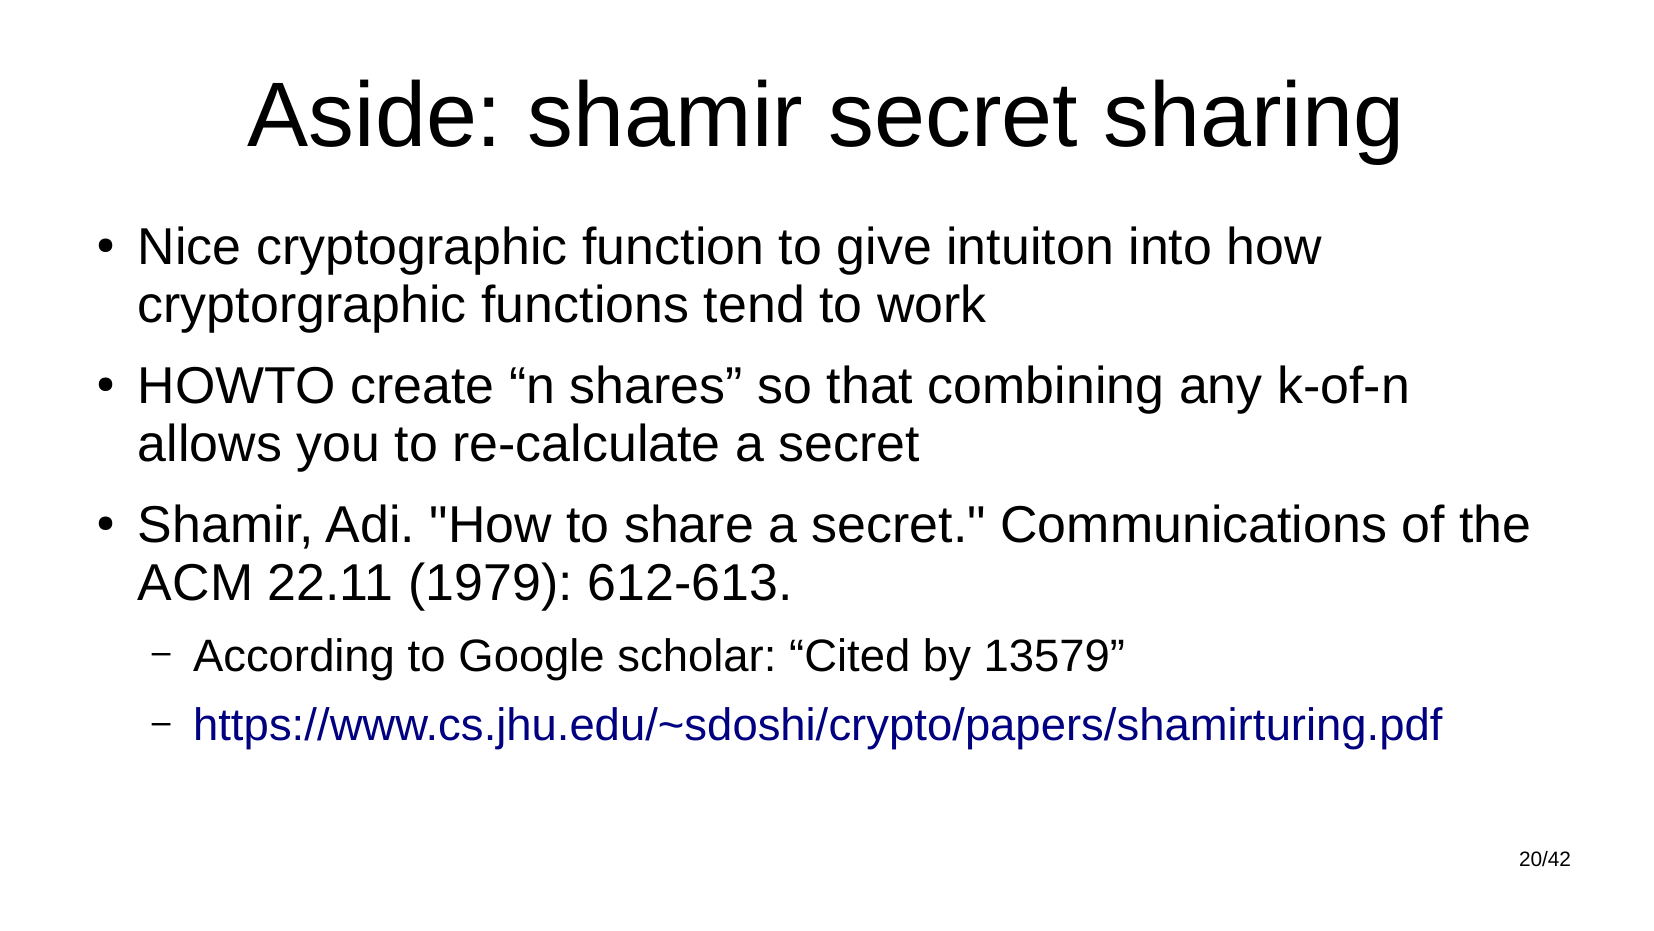

# Aside: shamir secret sharing
Nice cryptographic function to give intuiton into how cryptorgraphic functions tend to work
HOWTO create “n shares” so that combining any k-of-n allows you to re-calculate a secret
Shamir, Adi. "How to share a secret." Communications of the ACM 22.11 (1979): 612-613.
According to Google scholar: “Cited by 13579”
https://www.cs.jhu.edu/~sdoshi/crypto/papers/shamirturing.pdf
20